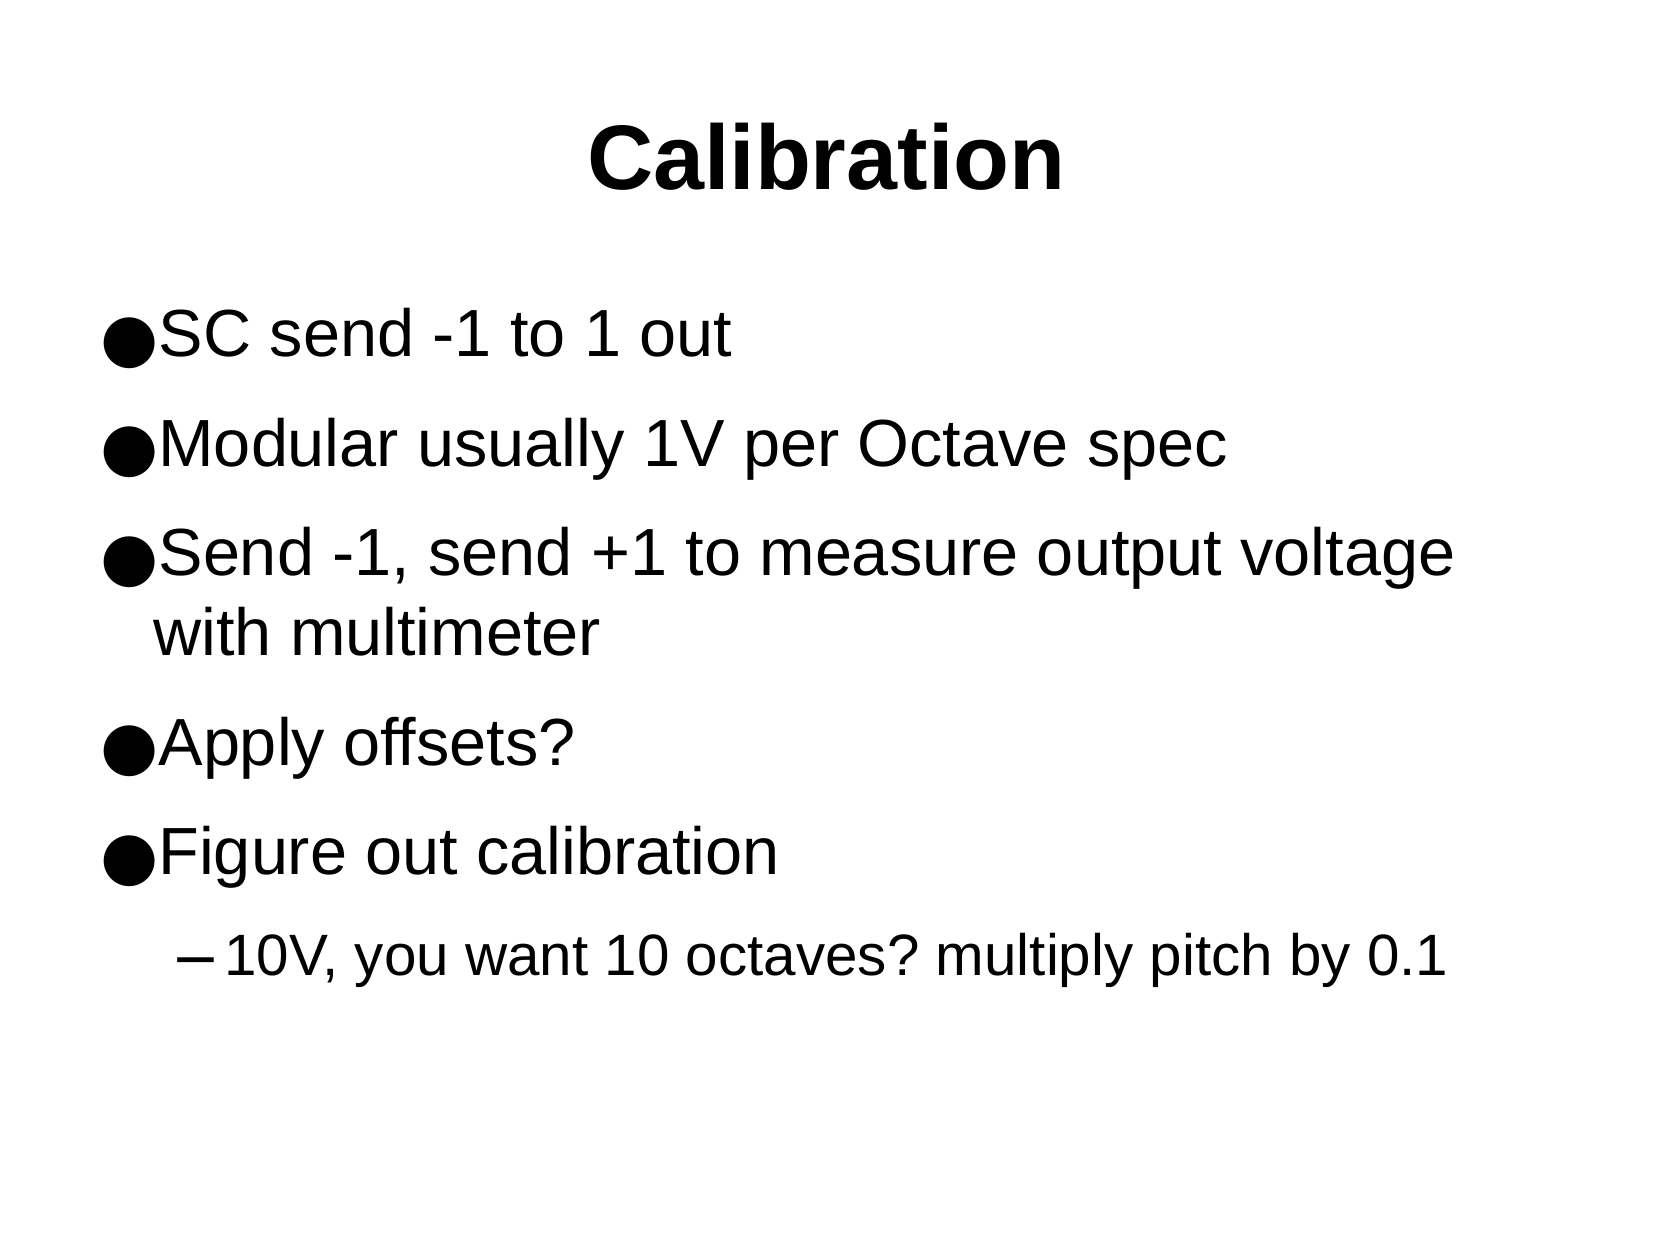

Calibration
SC send -1 to 1 out
Modular usually 1V per Octave spec
Send -1, send +1 to measure output voltage with multimeter
Apply offsets?
Figure out calibration
10V, you want 10 octaves? multiply pitch by 0.1